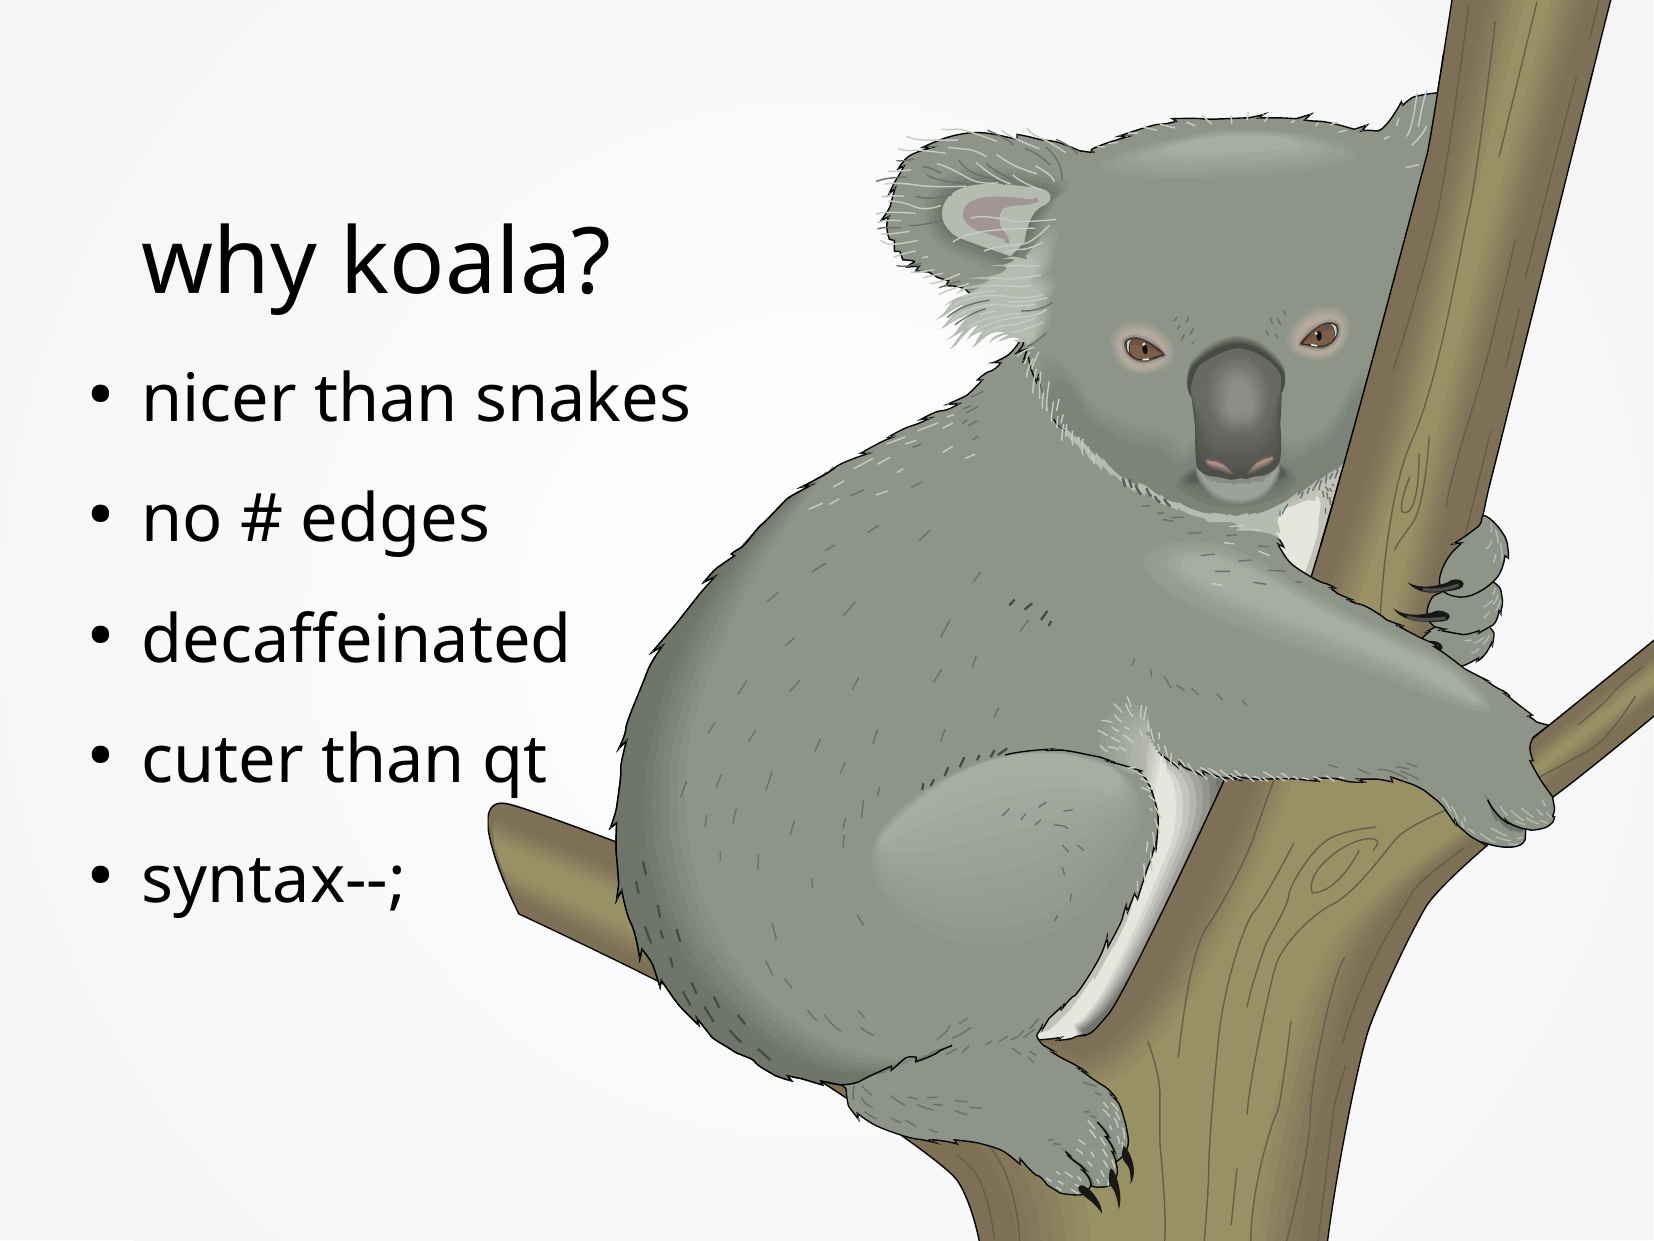

# why koala?
nicer than snakes
no # edges
decaffeinated
cuter than qt
syntax--;